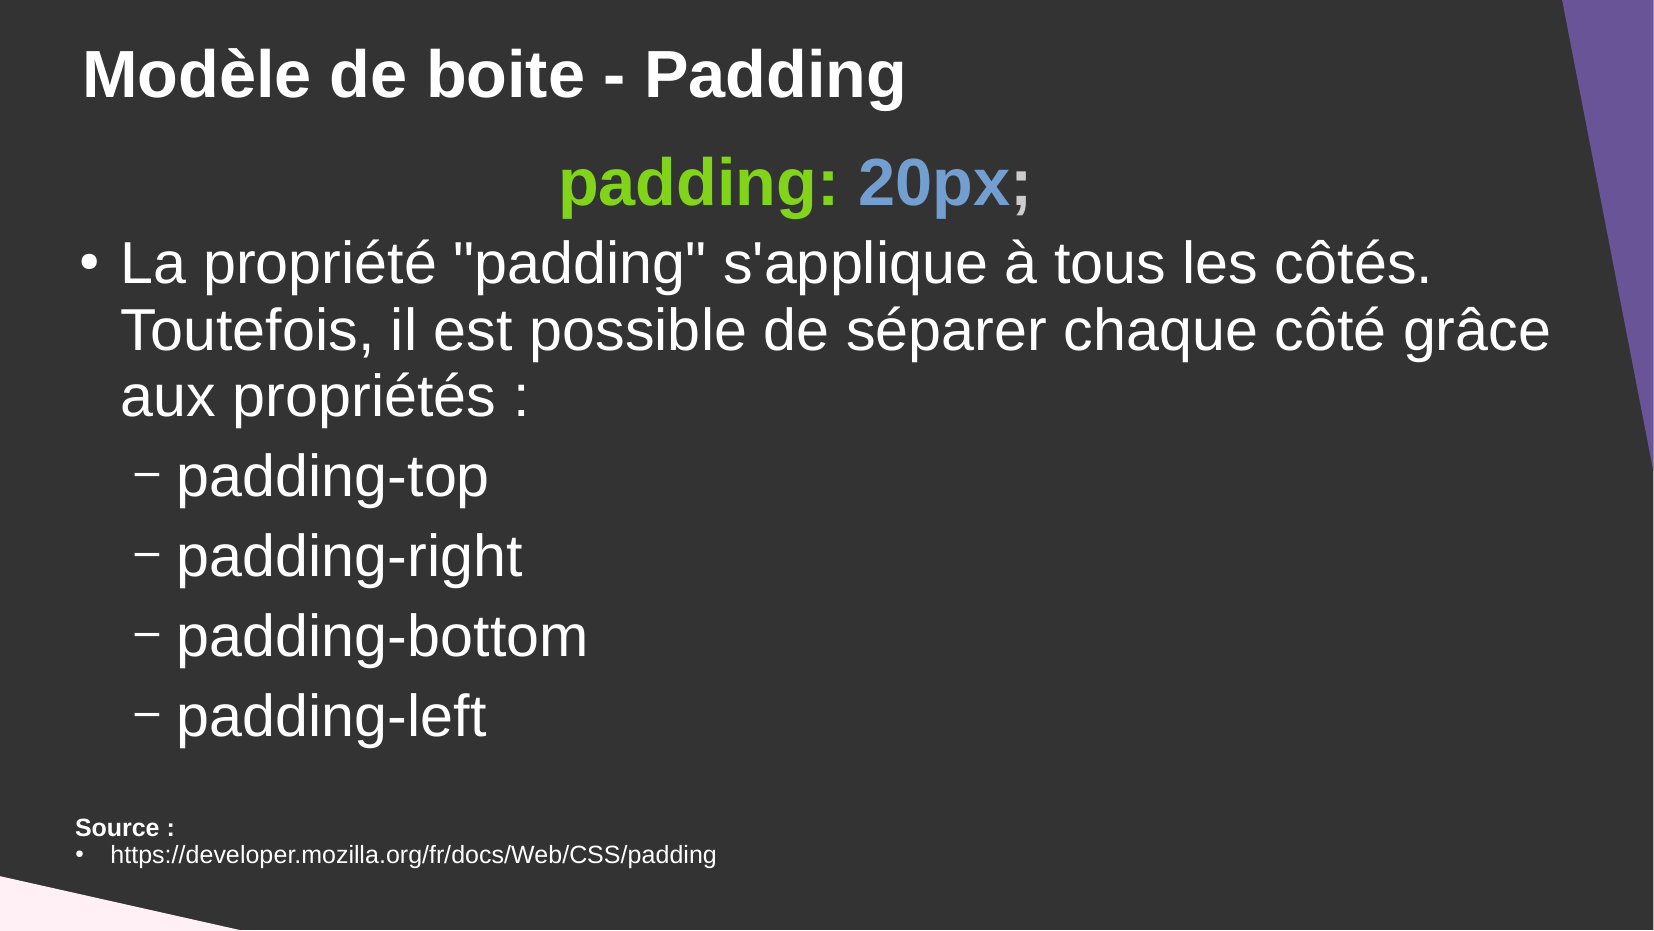

# Modèle de boite - Padding
padding: 20px;
La propriété "padding" s'applique à tous les côtés. Toutefois, il est possible de séparer chaque côté grâce aux propriétés :
padding-top
padding-right
padding-bottom
padding-left
Source :
https://developer.mozilla.org/fr/docs/Web/CSS/padding